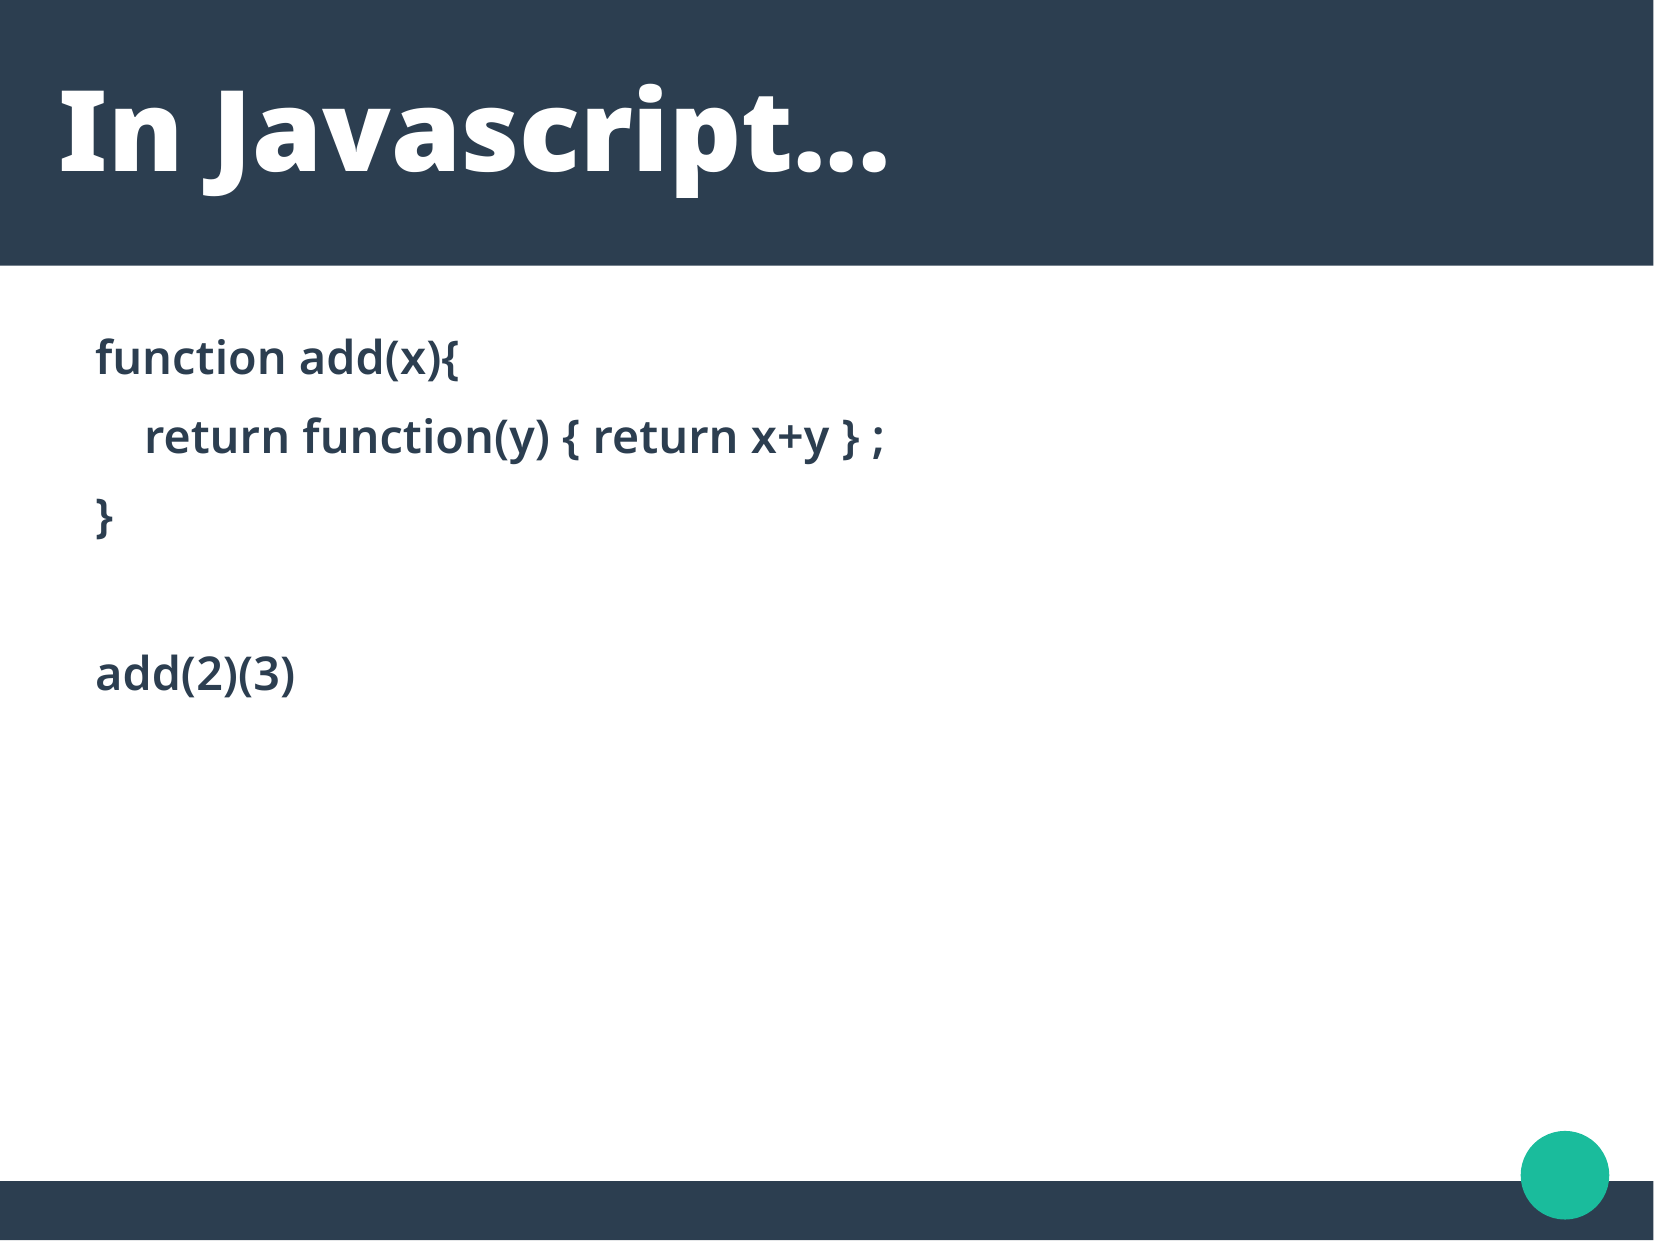

# In Javascript...
function add(x){
 return function(y) { return x+y } ;
}
add(2)(3)